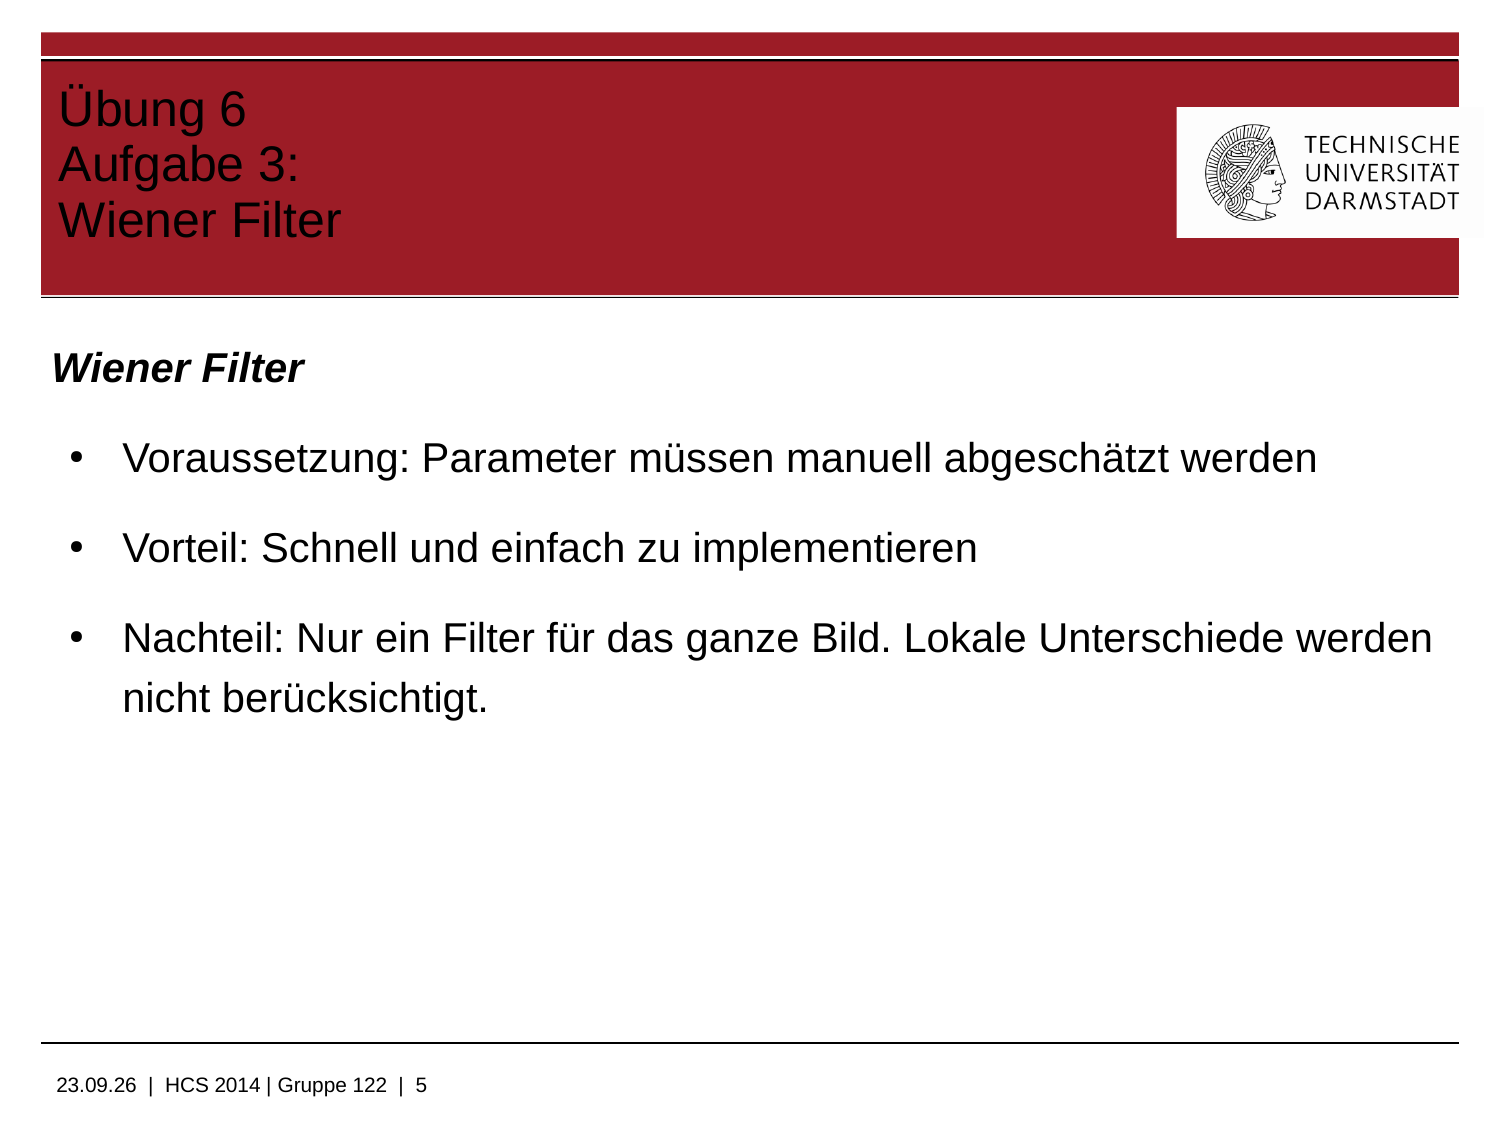

# Übung 6 Aufgabe 3: Wiener Filter
Wiener Filter
Voraussetzung: Parameter müssen manuell abgeschätzt werden
Vorteil: Schnell und einfach zu implementieren
Nachteil: Nur ein Filter für das ganze Bild. Lokale Unterschiede werden nicht berücksichtigt.